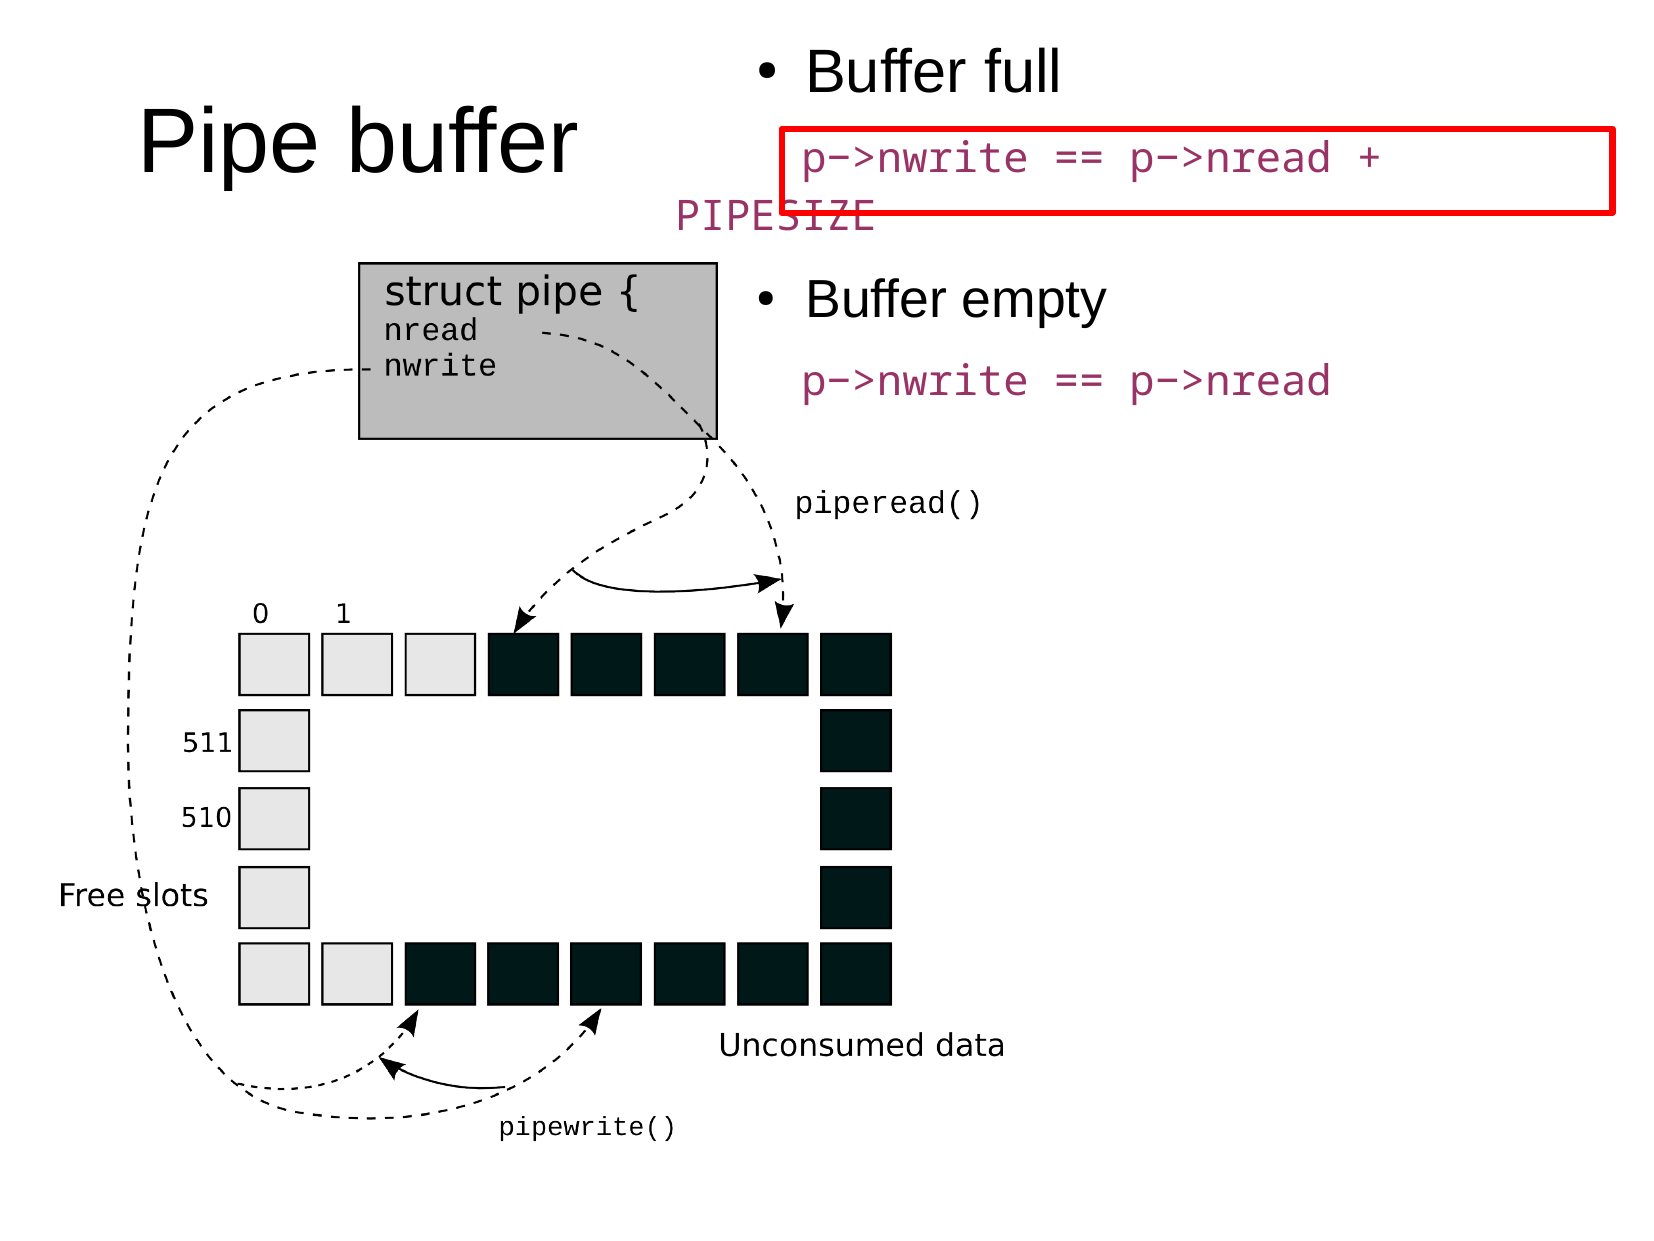

# Pipe buffer
Buffer full
 p−>nwrite == p−>nread + PIPESIZE
Buffer empty
 p−>nwrite == p−>nread